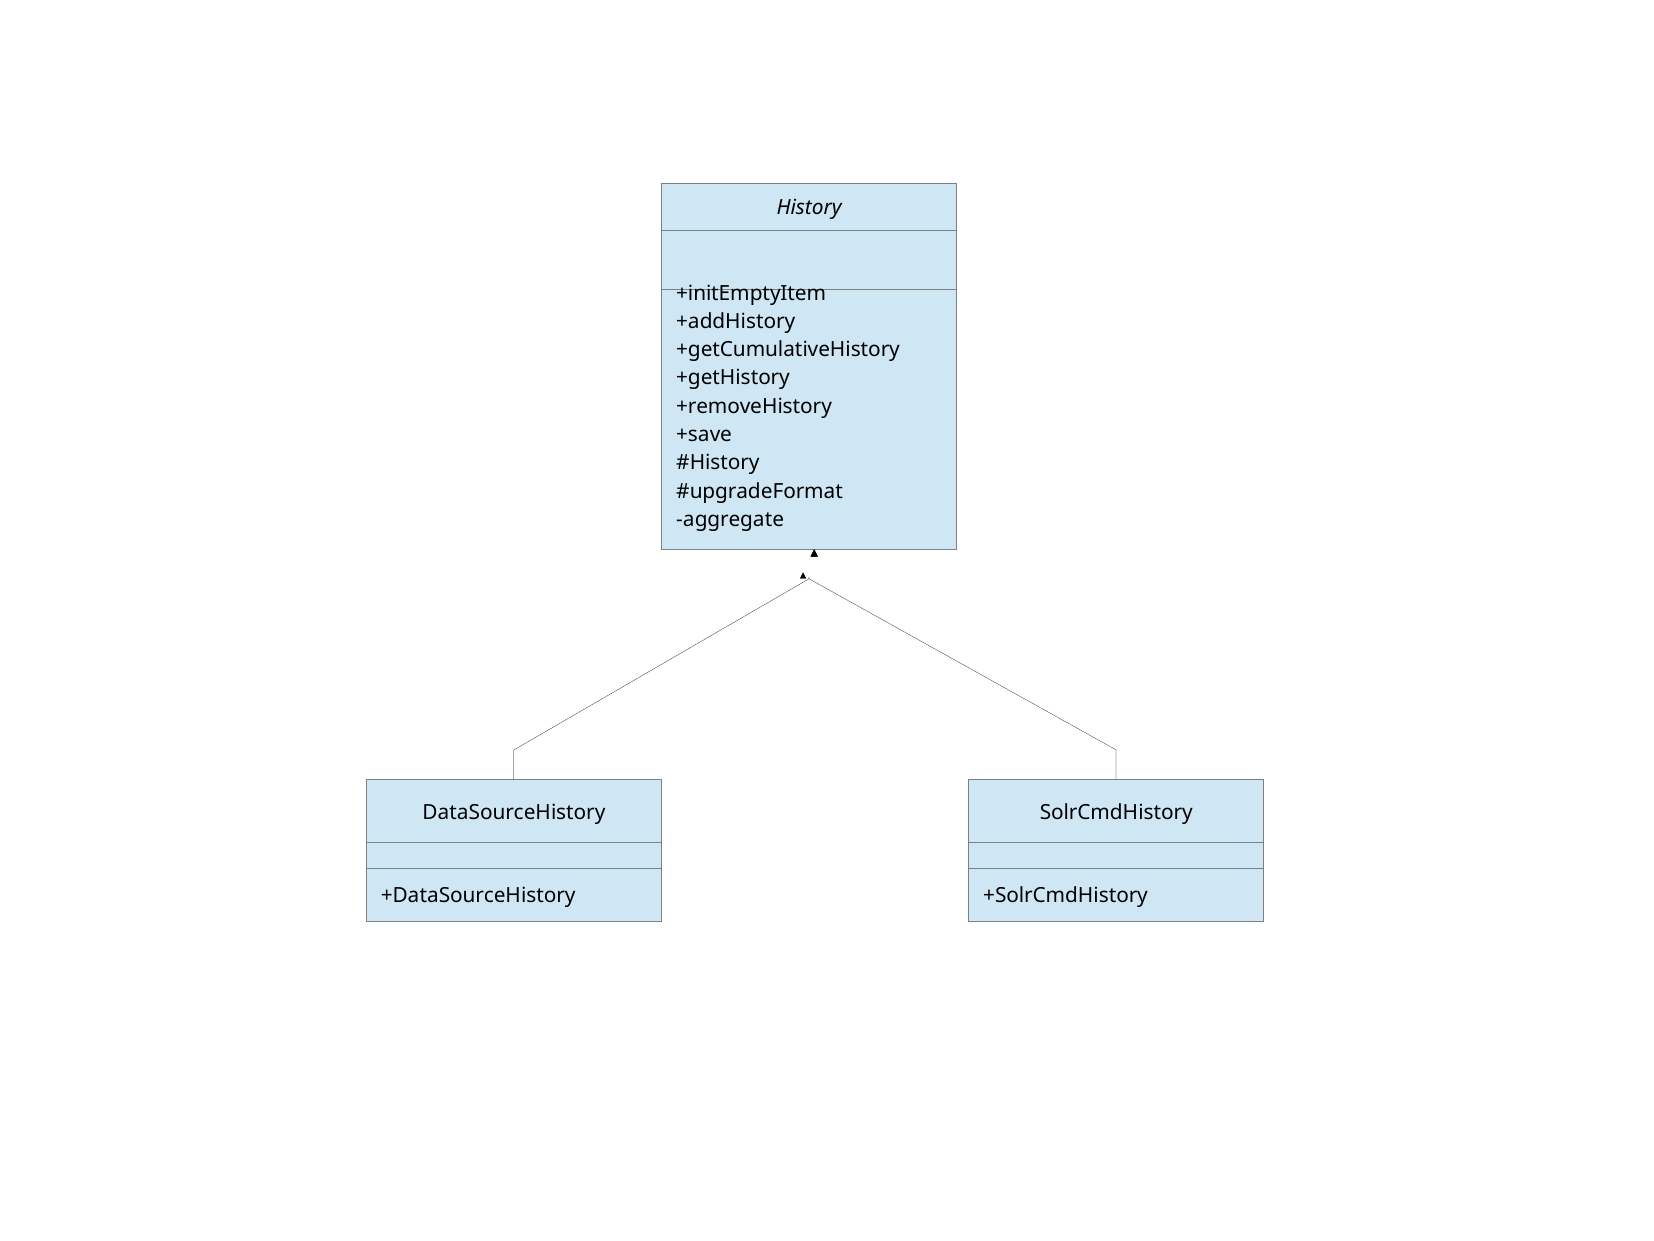

History
+initEmptyItem
+addHistory
+getCumulativeHistory
+getHistory
+removeHistory
+save
#History
#upgradeFormat
-aggregate
SolrCmdHistory
DataSourceHistory
+SolrCmdHistory
+DataSourceHistory